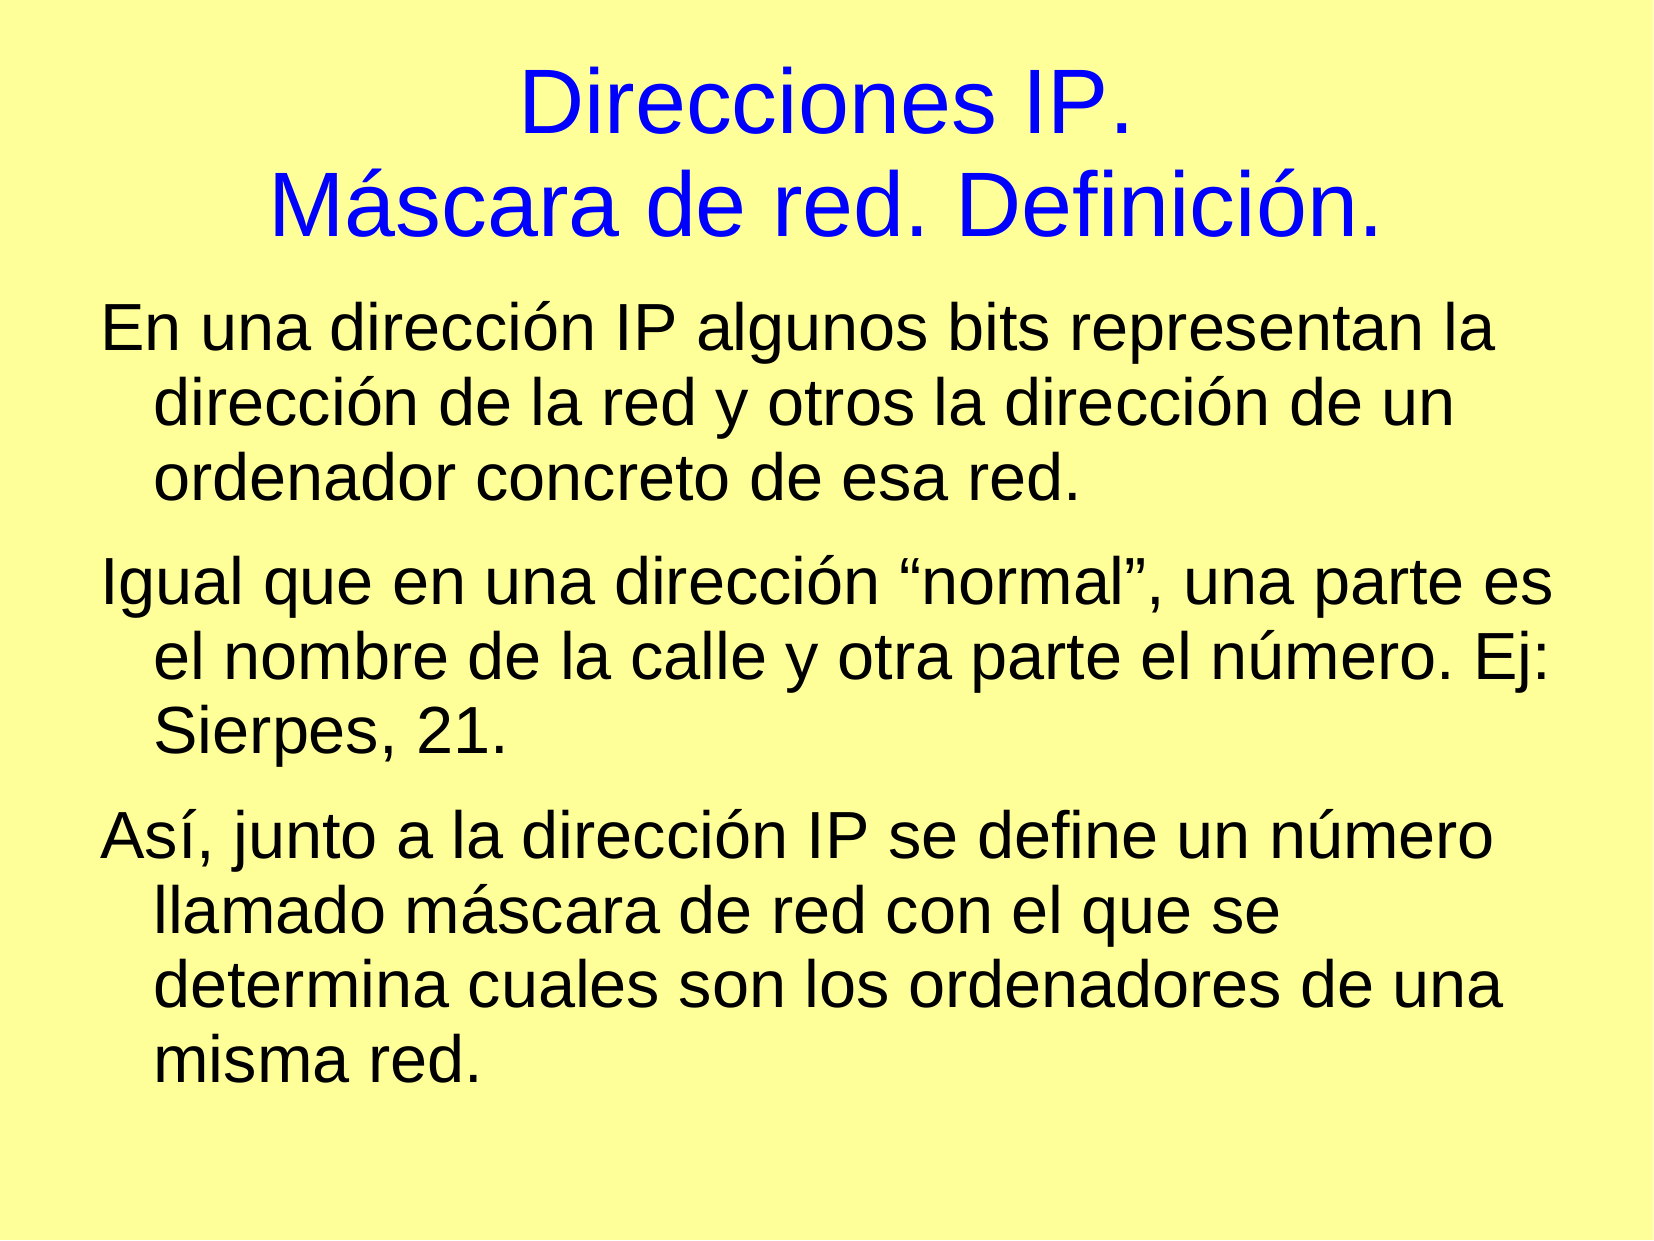

# Direcciones IP. Máscara de red. Definición.
En una dirección IP algunos bits representan la dirección de la red y otros la dirección de un ordenador concreto de esa red.
Igual que en una dirección “normal”, una parte es el nombre de la calle y otra parte el número. Ej: Sierpes, 21.
Así, junto a la dirección IP se define un número llamado máscara de red con el que se determina cuales son los ordenadores de una misma red.